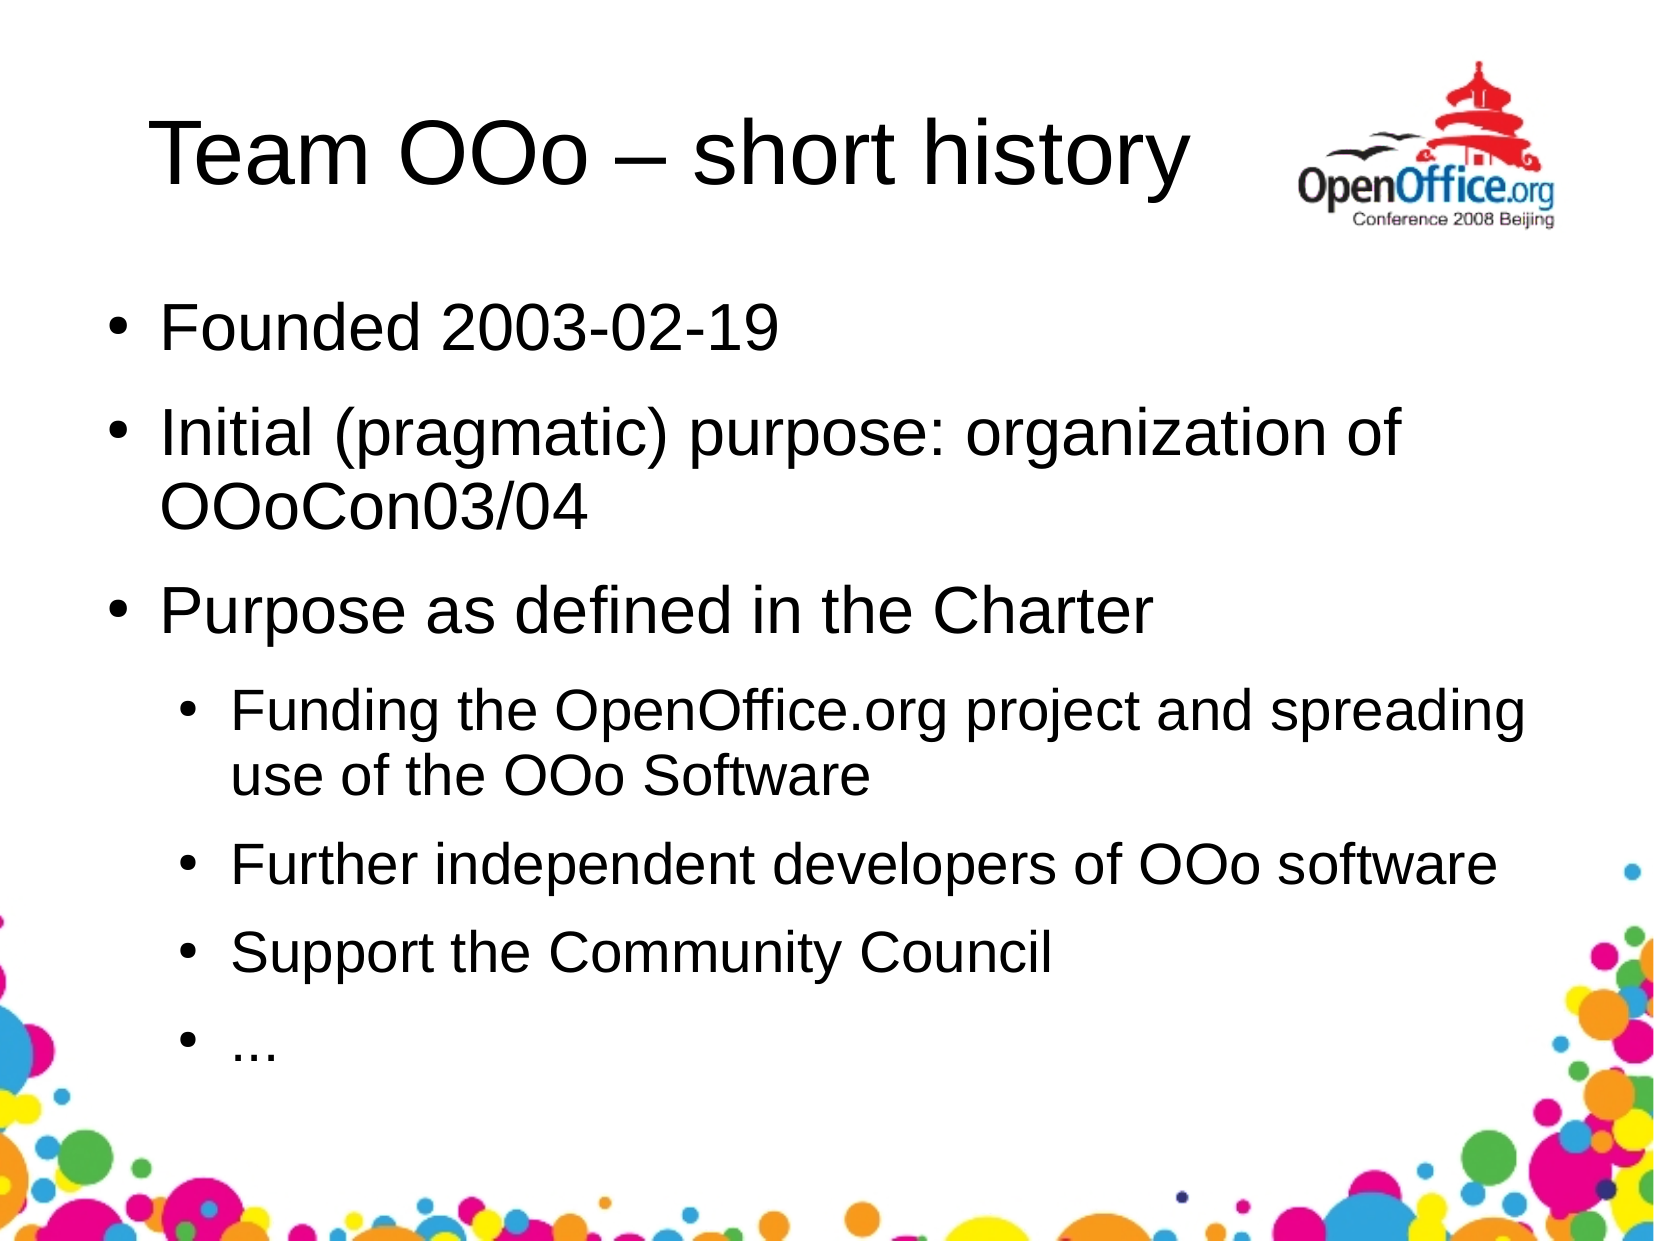

# Team OOo – short history
Founded 2003-02-19
Initial (pragmatic) purpose: organization of OOoCon03/04
Purpose as defined in the Charter
Funding the OpenOffice.org project and spreading use of the OOo Software
Further independent developers of OOo software
Support the Community Council
...